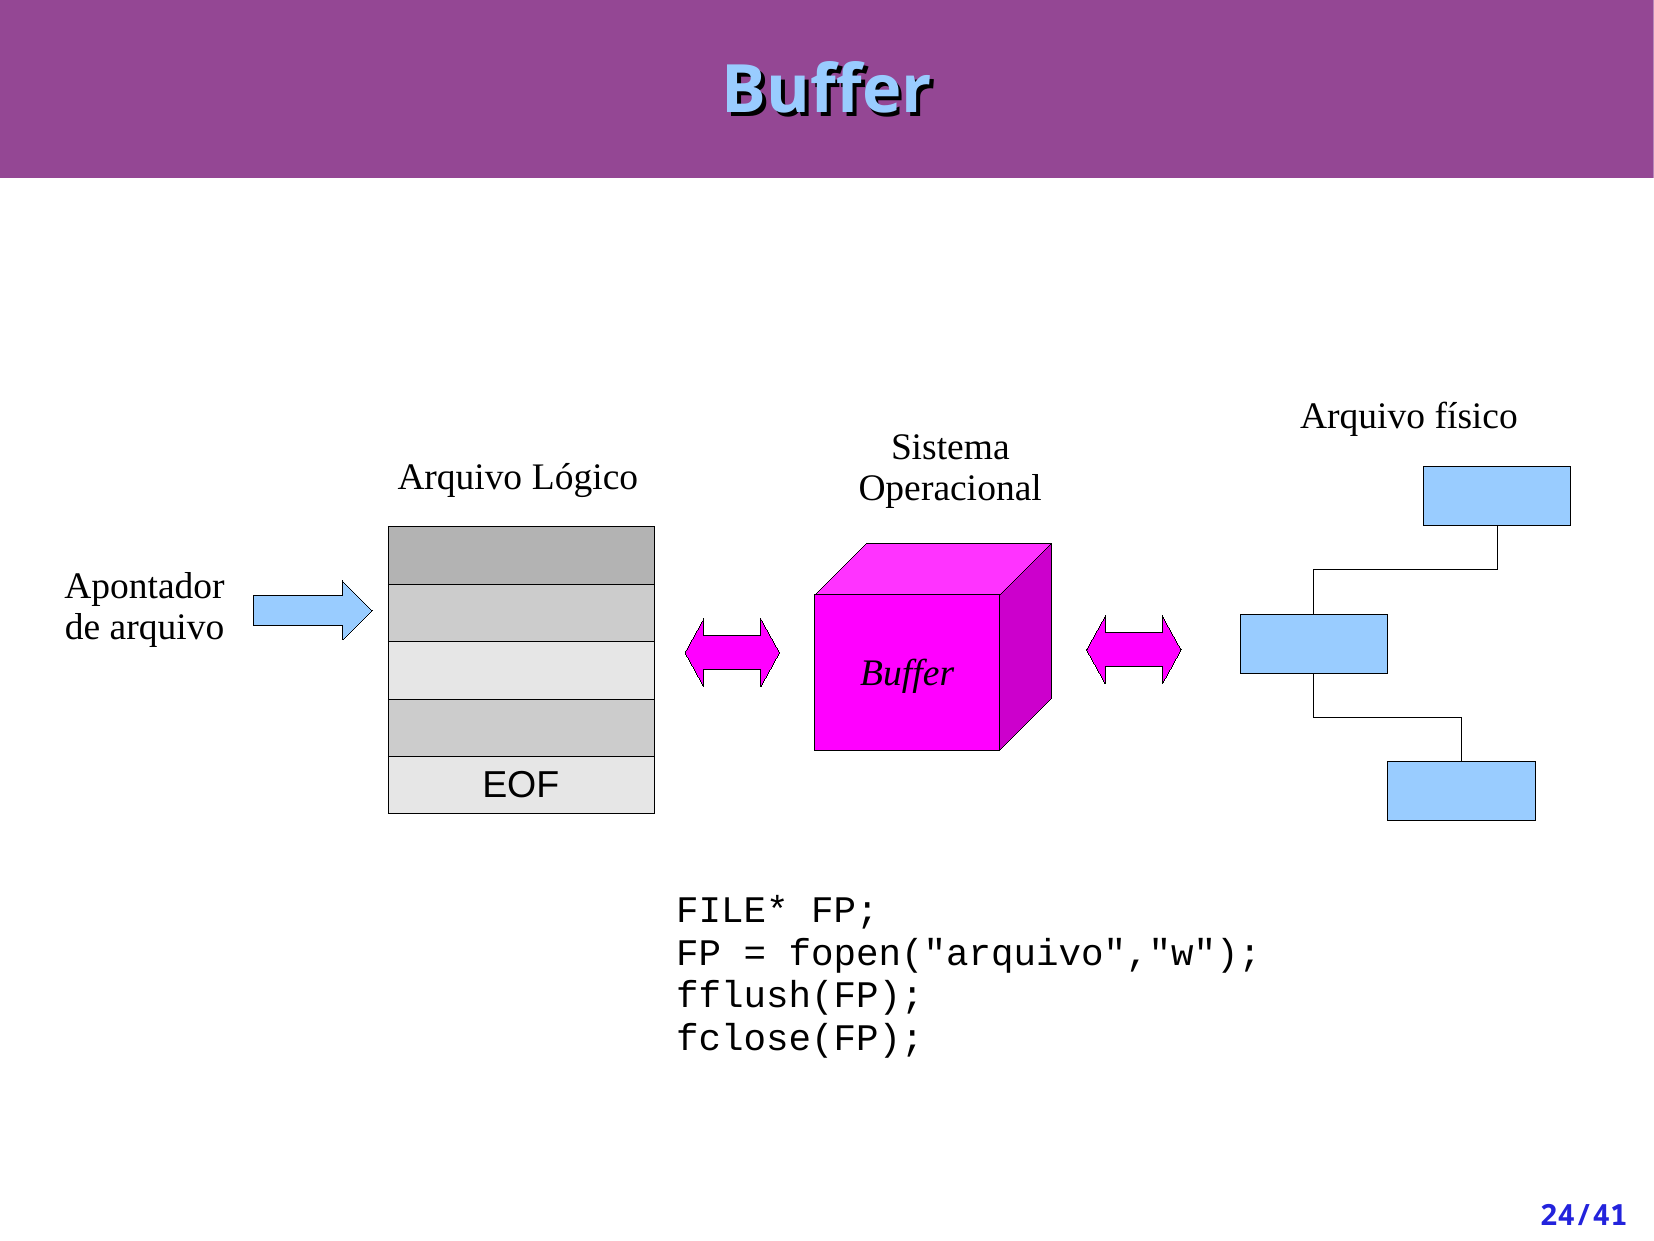

# Buffer
Arquivo físico
Sistema Operacional
Arquivo Lógico
| |
| --- |
| |
| |
| |
| EOF |
Apontador
de arquivo
Buffer
FILE* FP;
FP = fopen("arquivo","w");
fflush(FP);
fclose(FP);
24